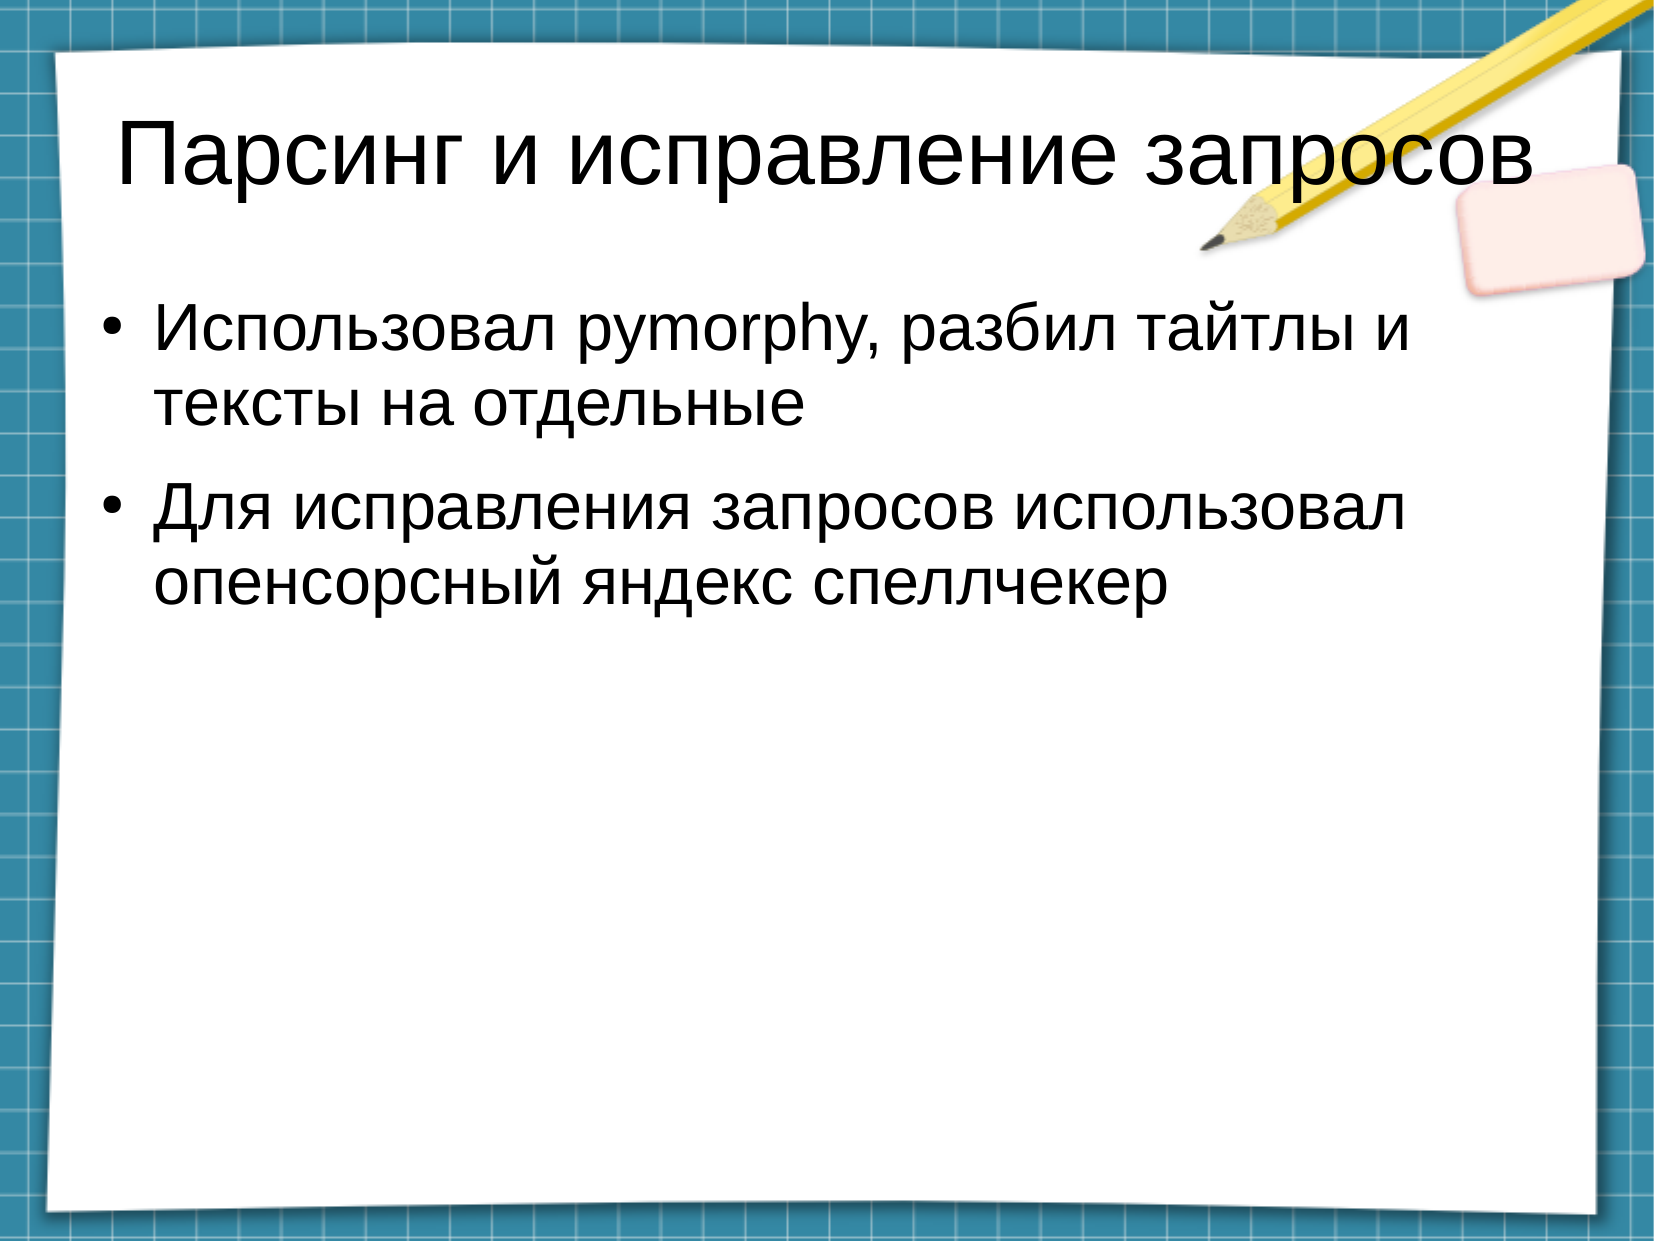

# Парсинг и исправление запросов
Использовал pymorphy, разбил тайтлы и тексты на отдельные
Для исправления запросов использовал опенсорсный яндекс спеллчекер